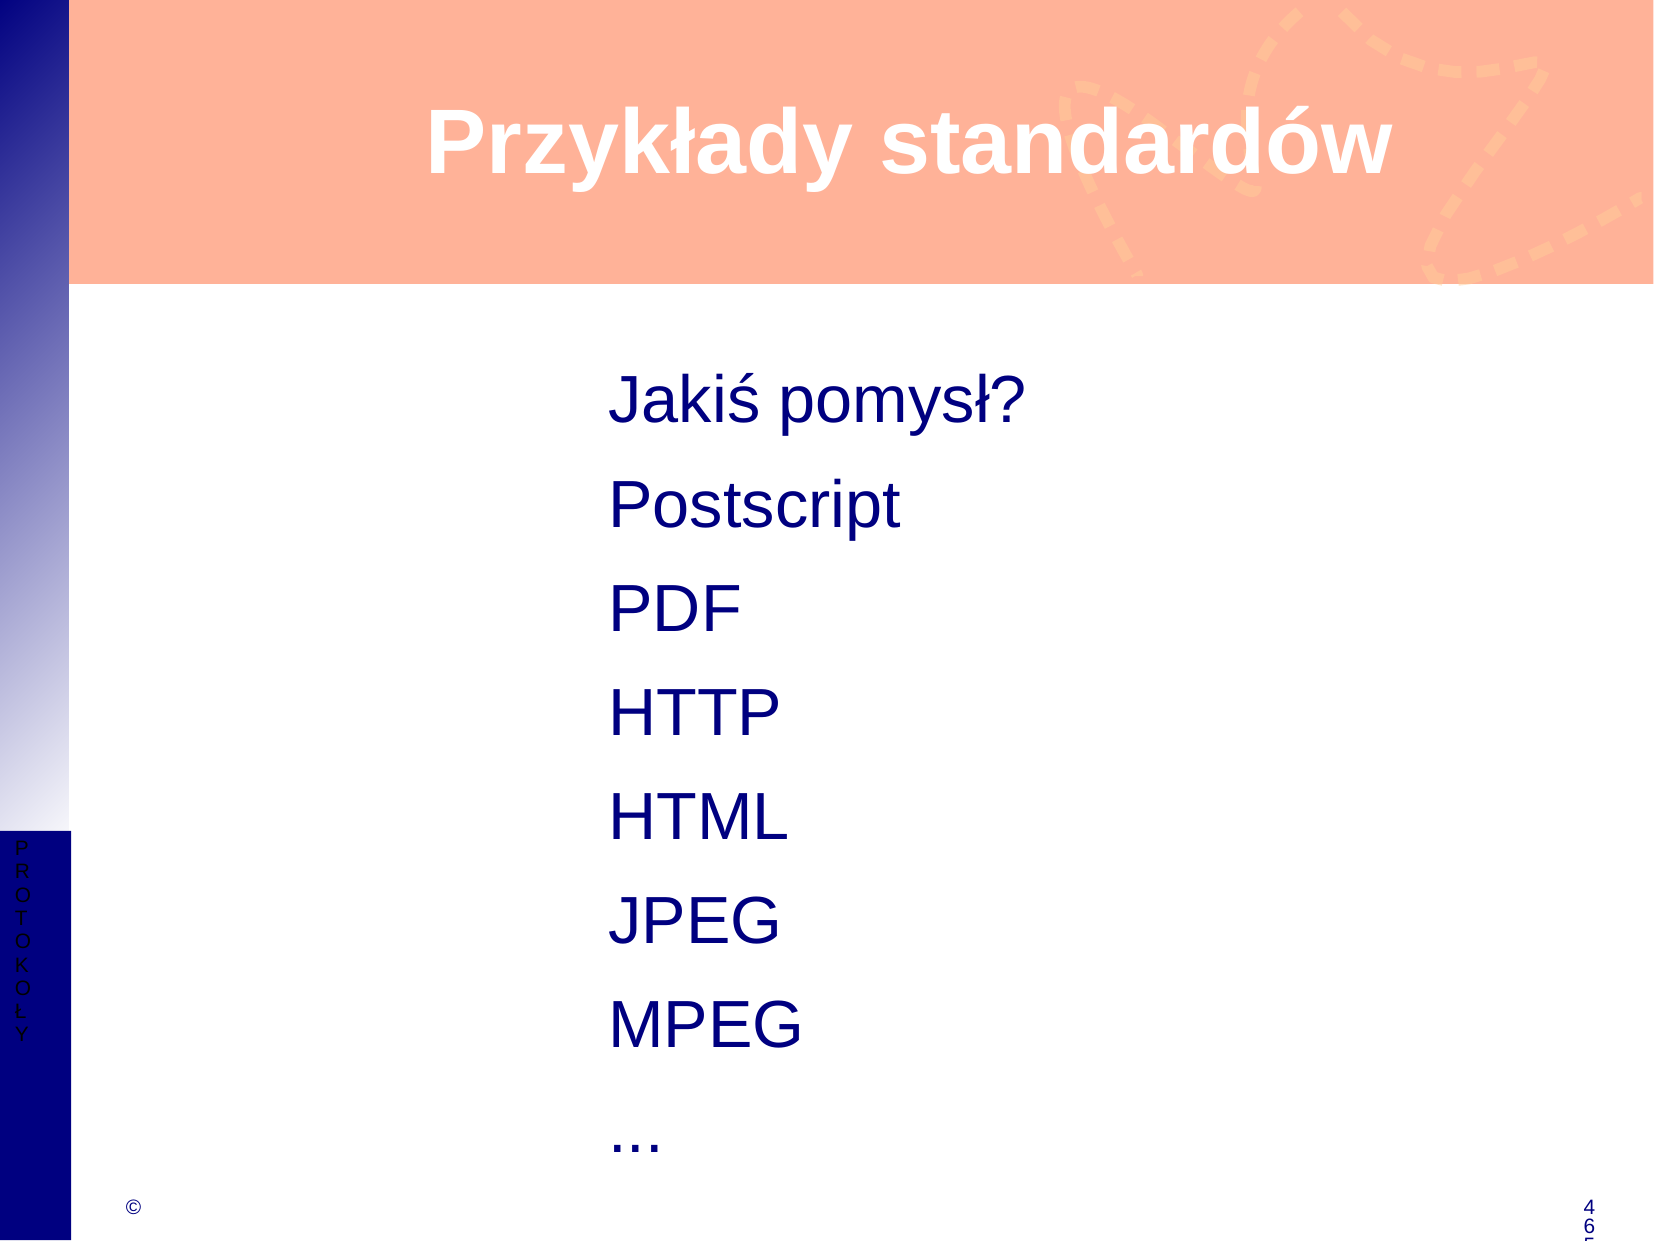

Przykłady standardów
# Jakiś pomysł?
Postscript
PDF
HTTP
HTML
JPEG
MPEG
...
P
R
O
T
O
K
O
Ł
Y